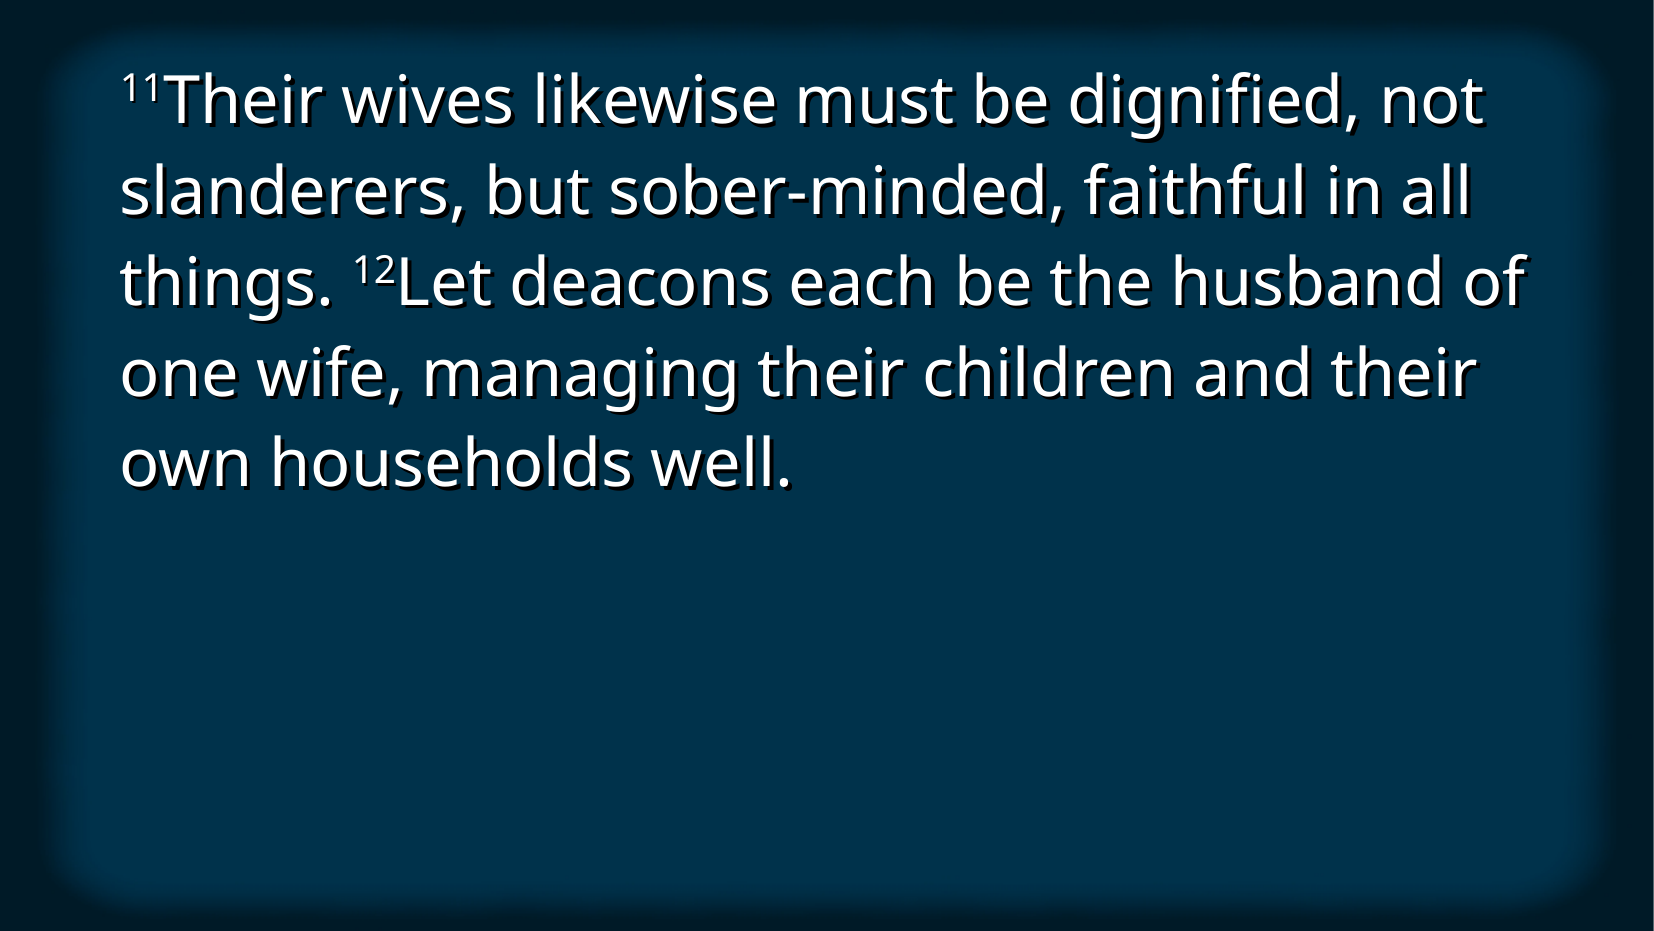

11Their wives likewise must be dignified, not slanderers, but sober-minded, faithful in all things. 12Let deacons each be the husband of one wife, managing their children and their own households well.